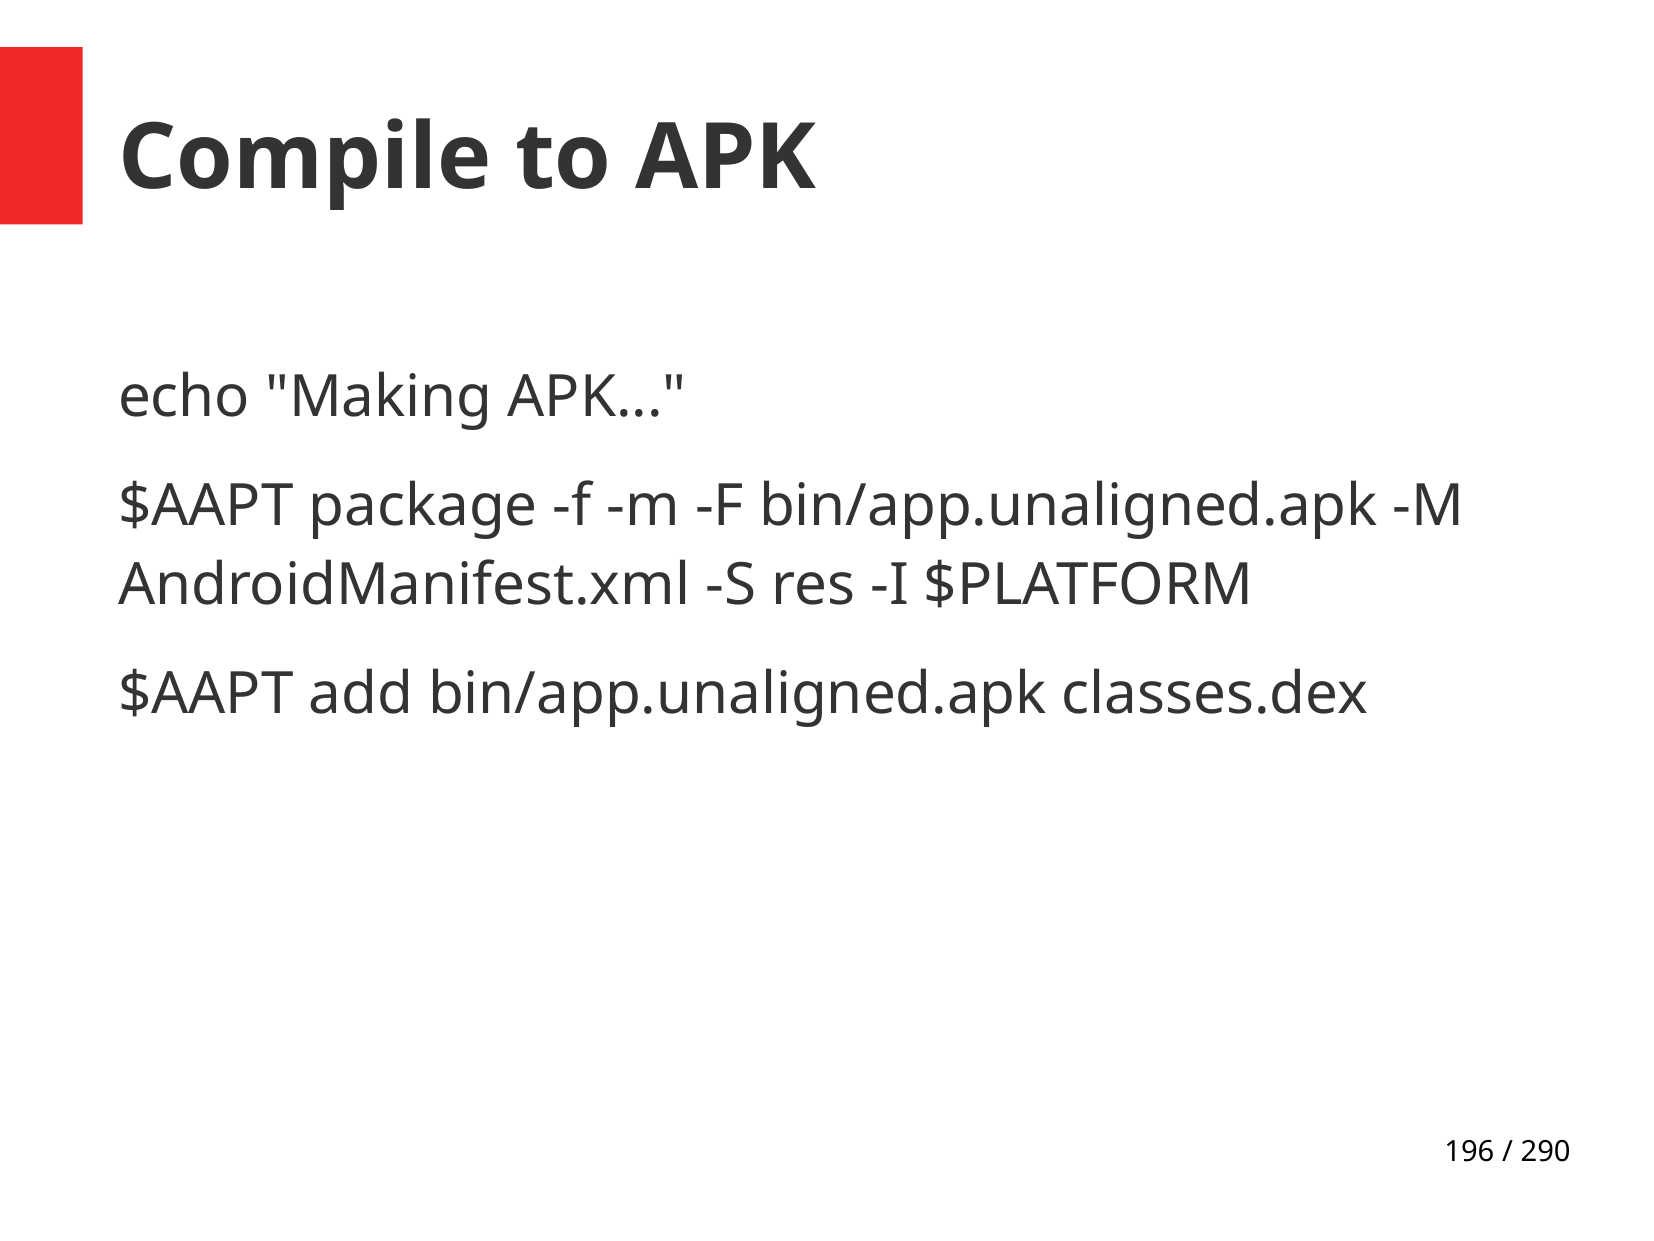

# Compile to APK
echo "Making APK..."
$AAPT package -f -m -F bin/app.unaligned.apk -M AndroidManifest.xml -S res -I $PLATFORM
$AAPT add bin/app.unaligned.apk classes.dex
196